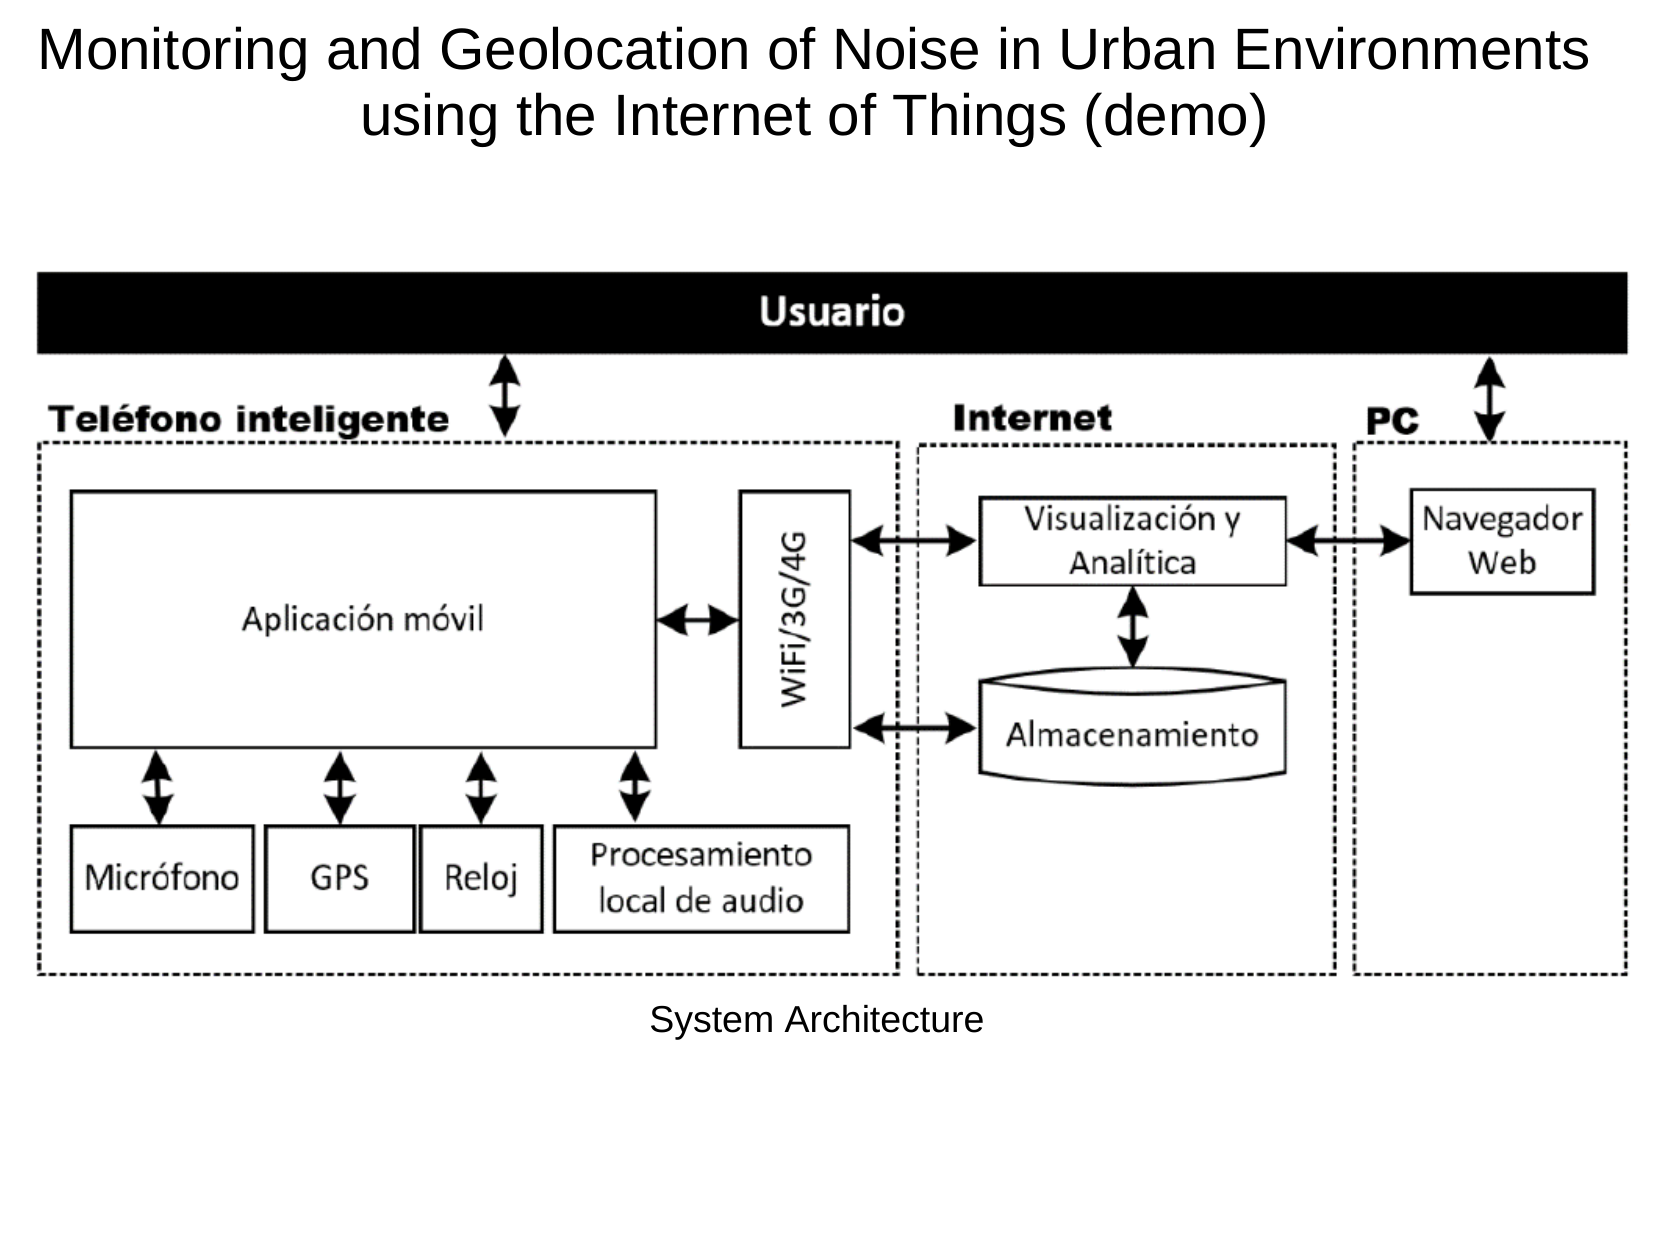

# Monitoring and Geolocation of Noise in Urban Environments using the Internet of Things (demo)
System Architecture